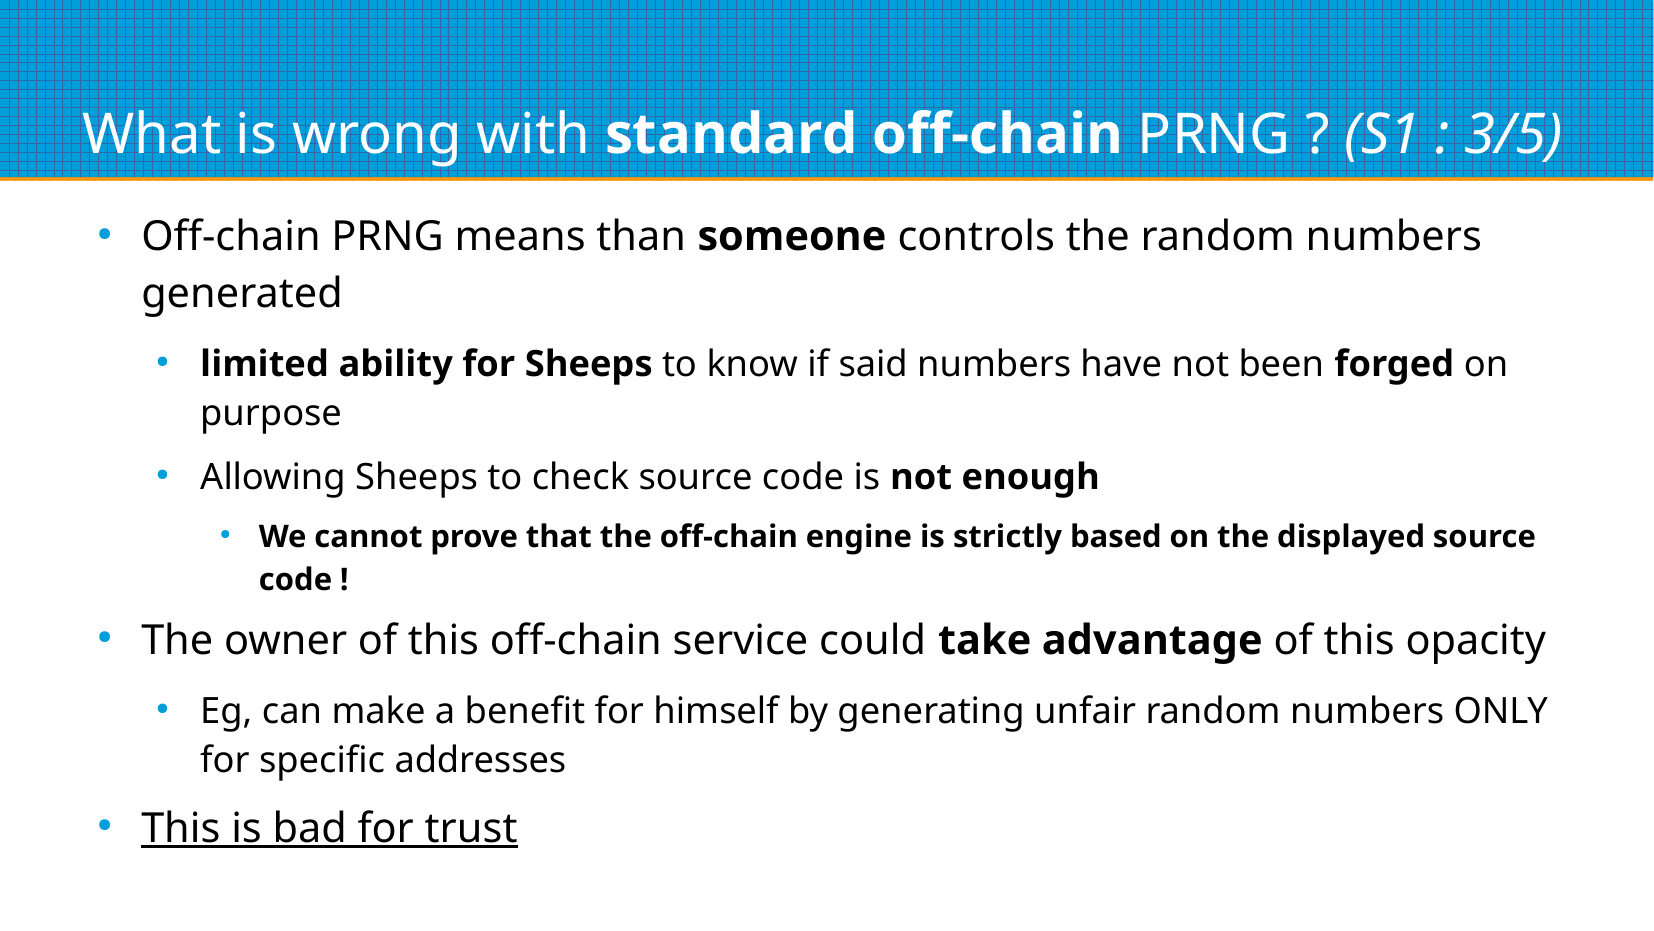

# What is wrong with standard off-chain PRNG ? (S1 : 3/5)
Off-chain PRNG means than someone controls the random numbers generated
limited ability for Sheeps to know if said numbers have not been forged on purpose
Allowing Sheeps to check source code is not enough
We cannot prove that the off-chain engine is strictly based on the displayed source code !
The owner of this off-chain service could take advantage of this opacity
Eg, can make a benefit for himself by generating unfair random numbers ONLY for specific addresses
This is bad for trust